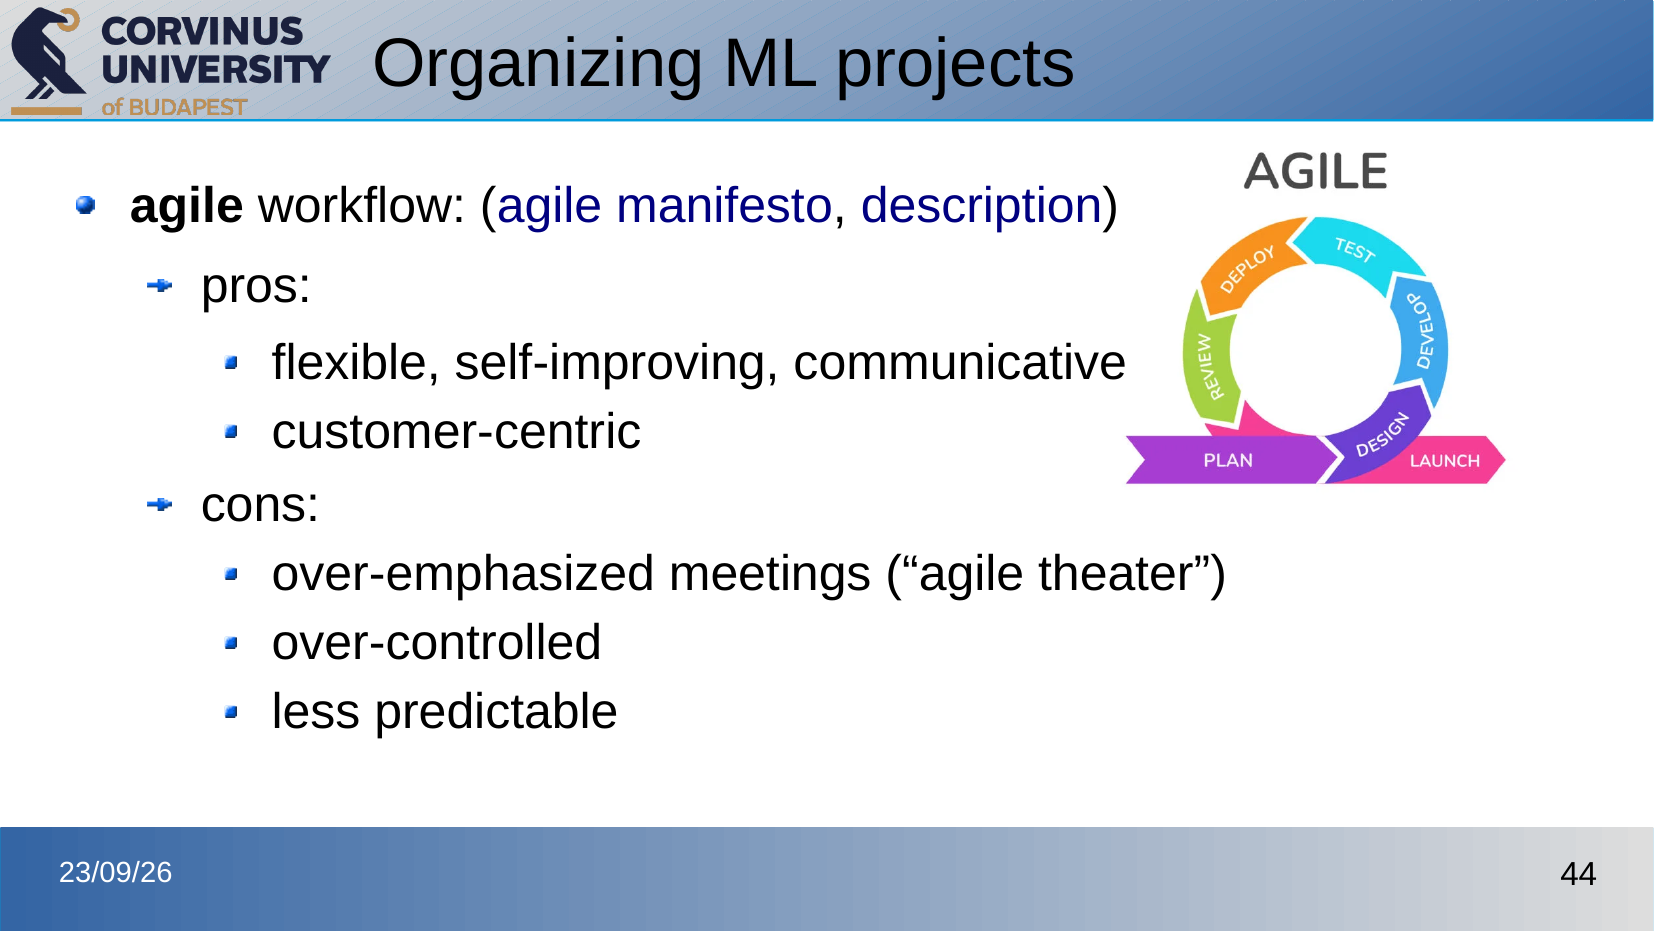

# Organizing ML projects
agile workflow: (agile manifesto, description)
pros:
flexible, self-improving, communicative
customer-centric
cons:
over-emphasized meetings (“agile theater”)
over-controlled
less predictable